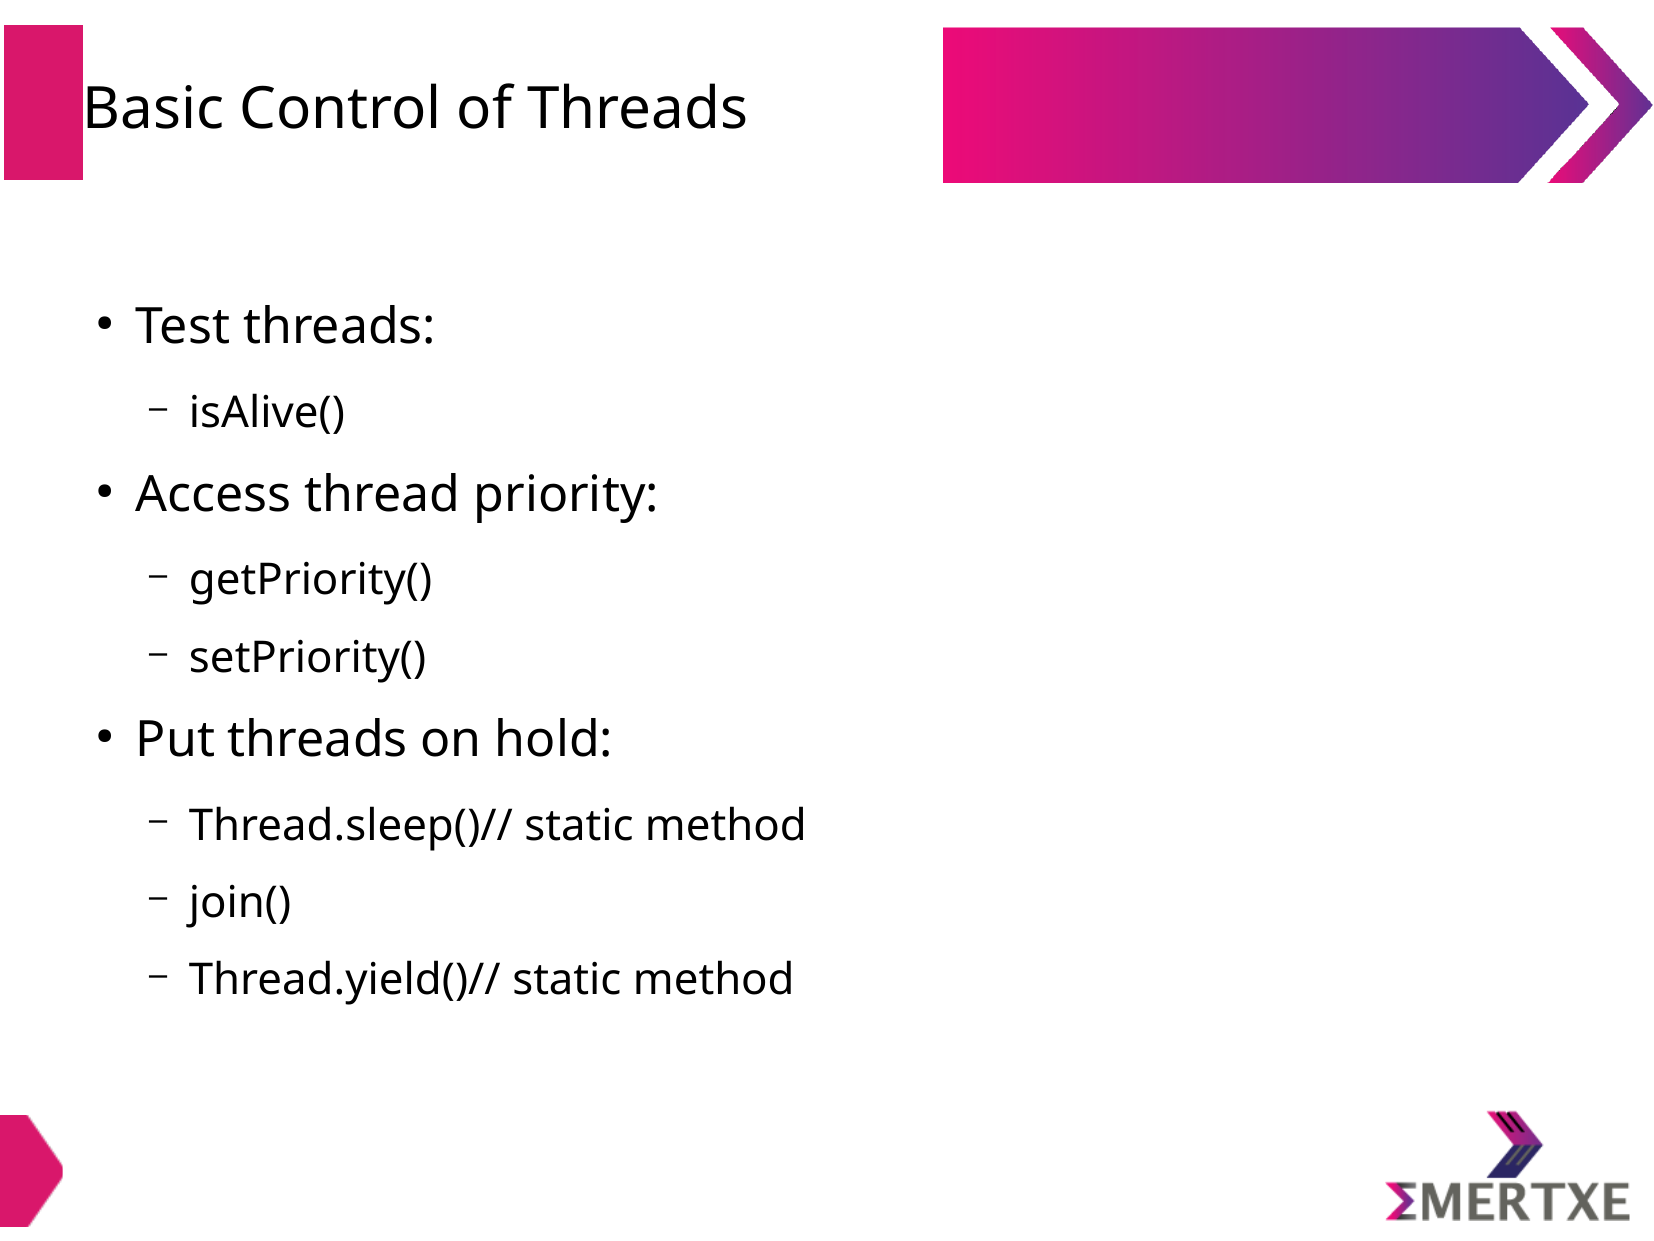

# Basic Control of Threads
Test threads:
isAlive()
Access thread priority:
getPriority()
setPriority()
Put threads on hold:
Thread.sleep()// static method
join()
Thread.yield()// static method